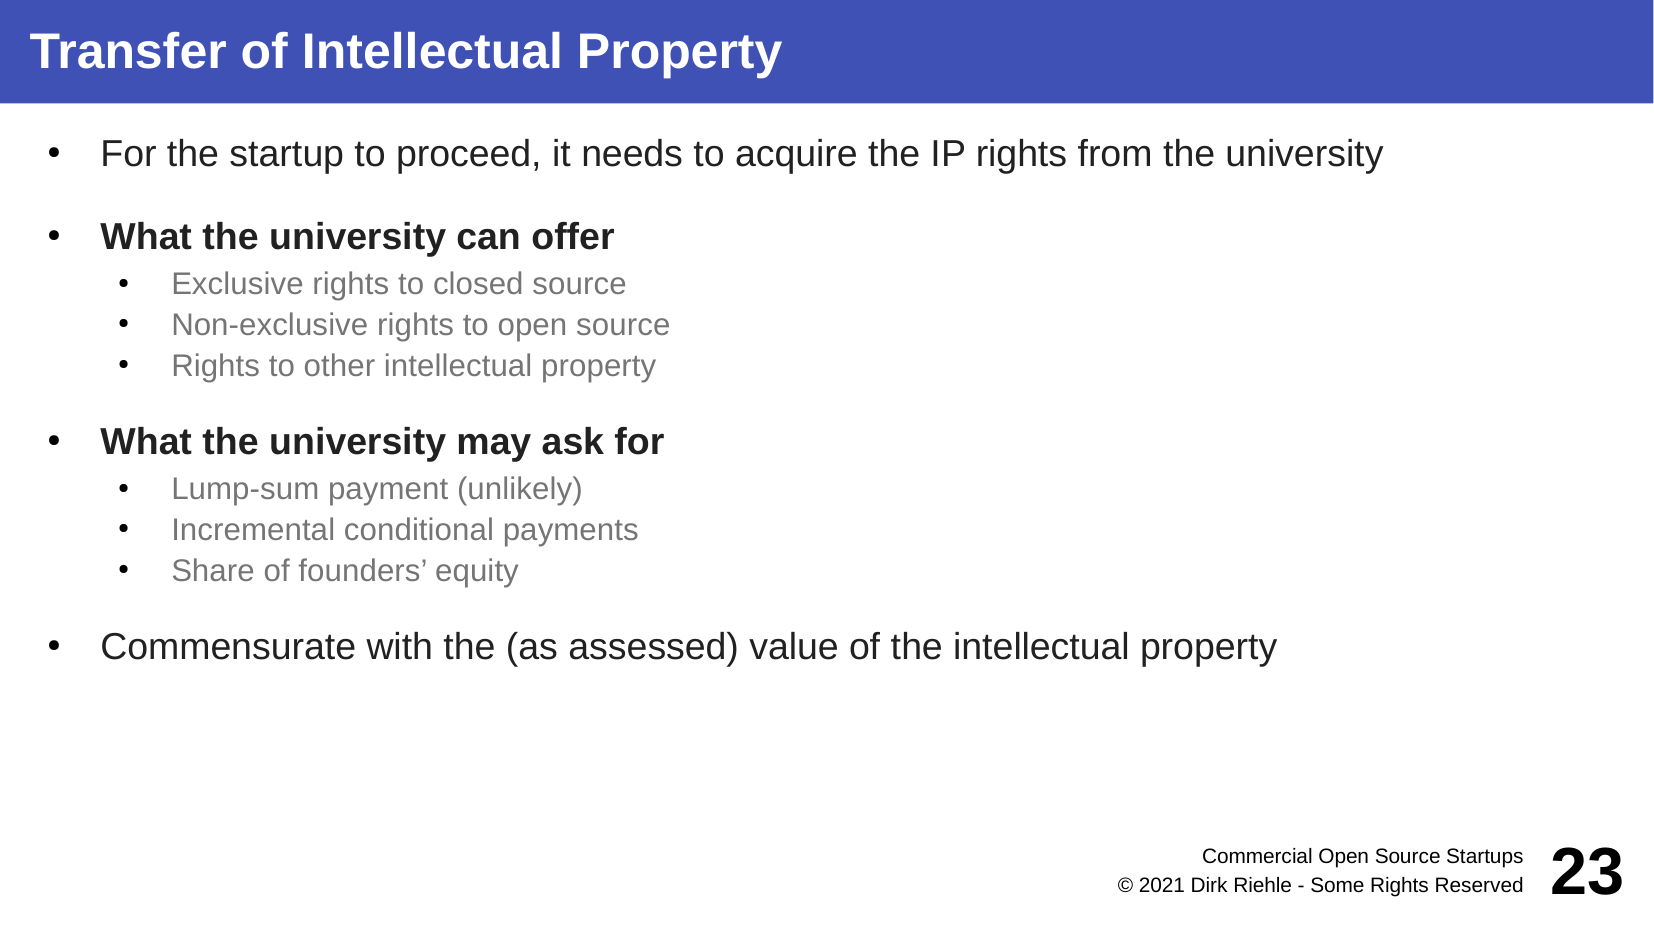

# Transfer of Intellectual Property
For the startup to proceed, it needs to acquire the IP rights from the university
What the university can offer
Exclusive rights to closed source
Non-exclusive rights to open source
Rights to other intellectual property
What the university may ask for
Lump-sum payment (unlikely)
Incremental conditional payments
Share of founders’ equity
Commensurate with the (as assessed) value of the intellectual property
Commercial Open Source Startups
23
© 2021 Dirk Riehle - Some Rights Reserved